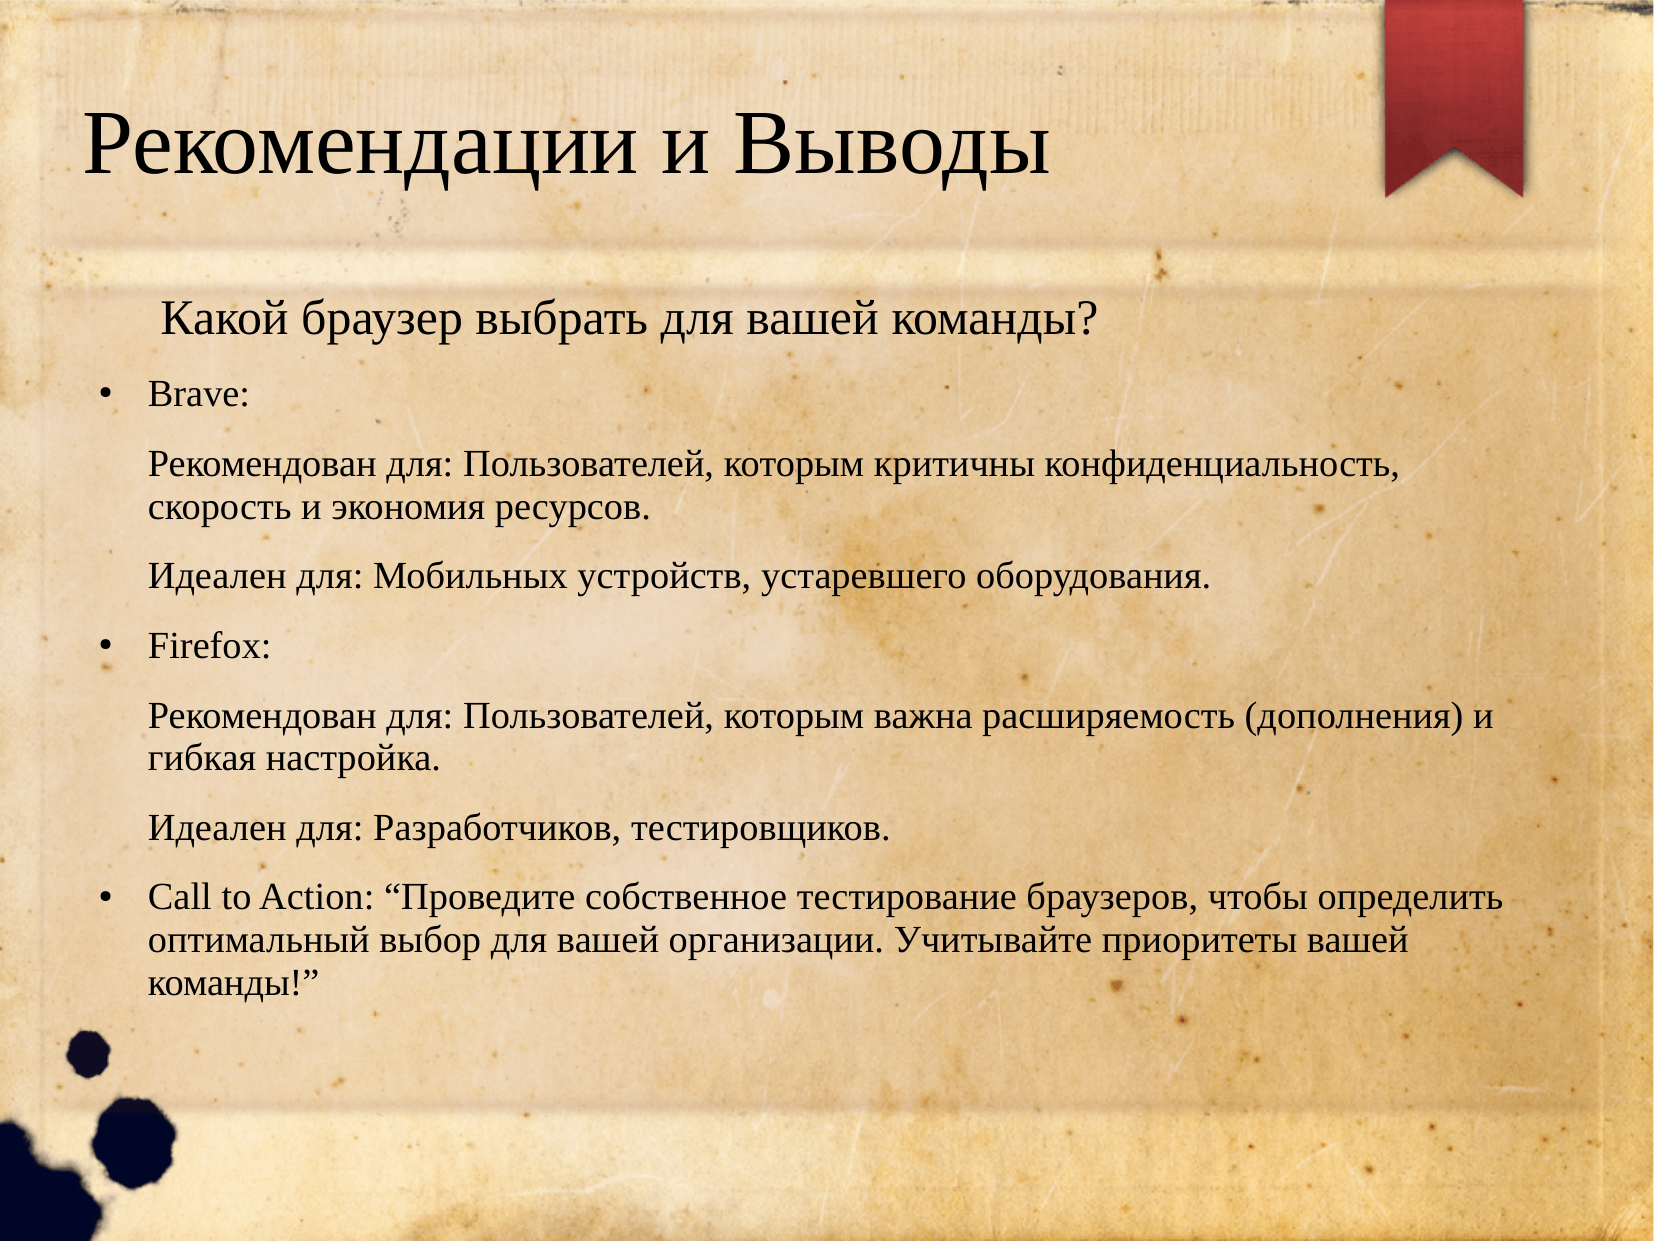

# Рекомендации и Выводы
 Какой браузер выбрать для вашей команды?
Brave:
Рекомендован для: Пользователей, которым критичны конфиденциальность, скорость и экономия ресурсов.
Идеален для: Мобильных устройств, устаревшего оборудования.
Firefox:
Рекомендован для: Пользователей, которым важна расширяемость (дополнения) и гибкая настройка.
Идеален для: Разработчиков, тестировщиков.
Call to Action: “Проведите собственное тестирование браузеров, чтобы определить оптимальный выбор для вашей организации. Учитывайте приоритеты вашей команды!”